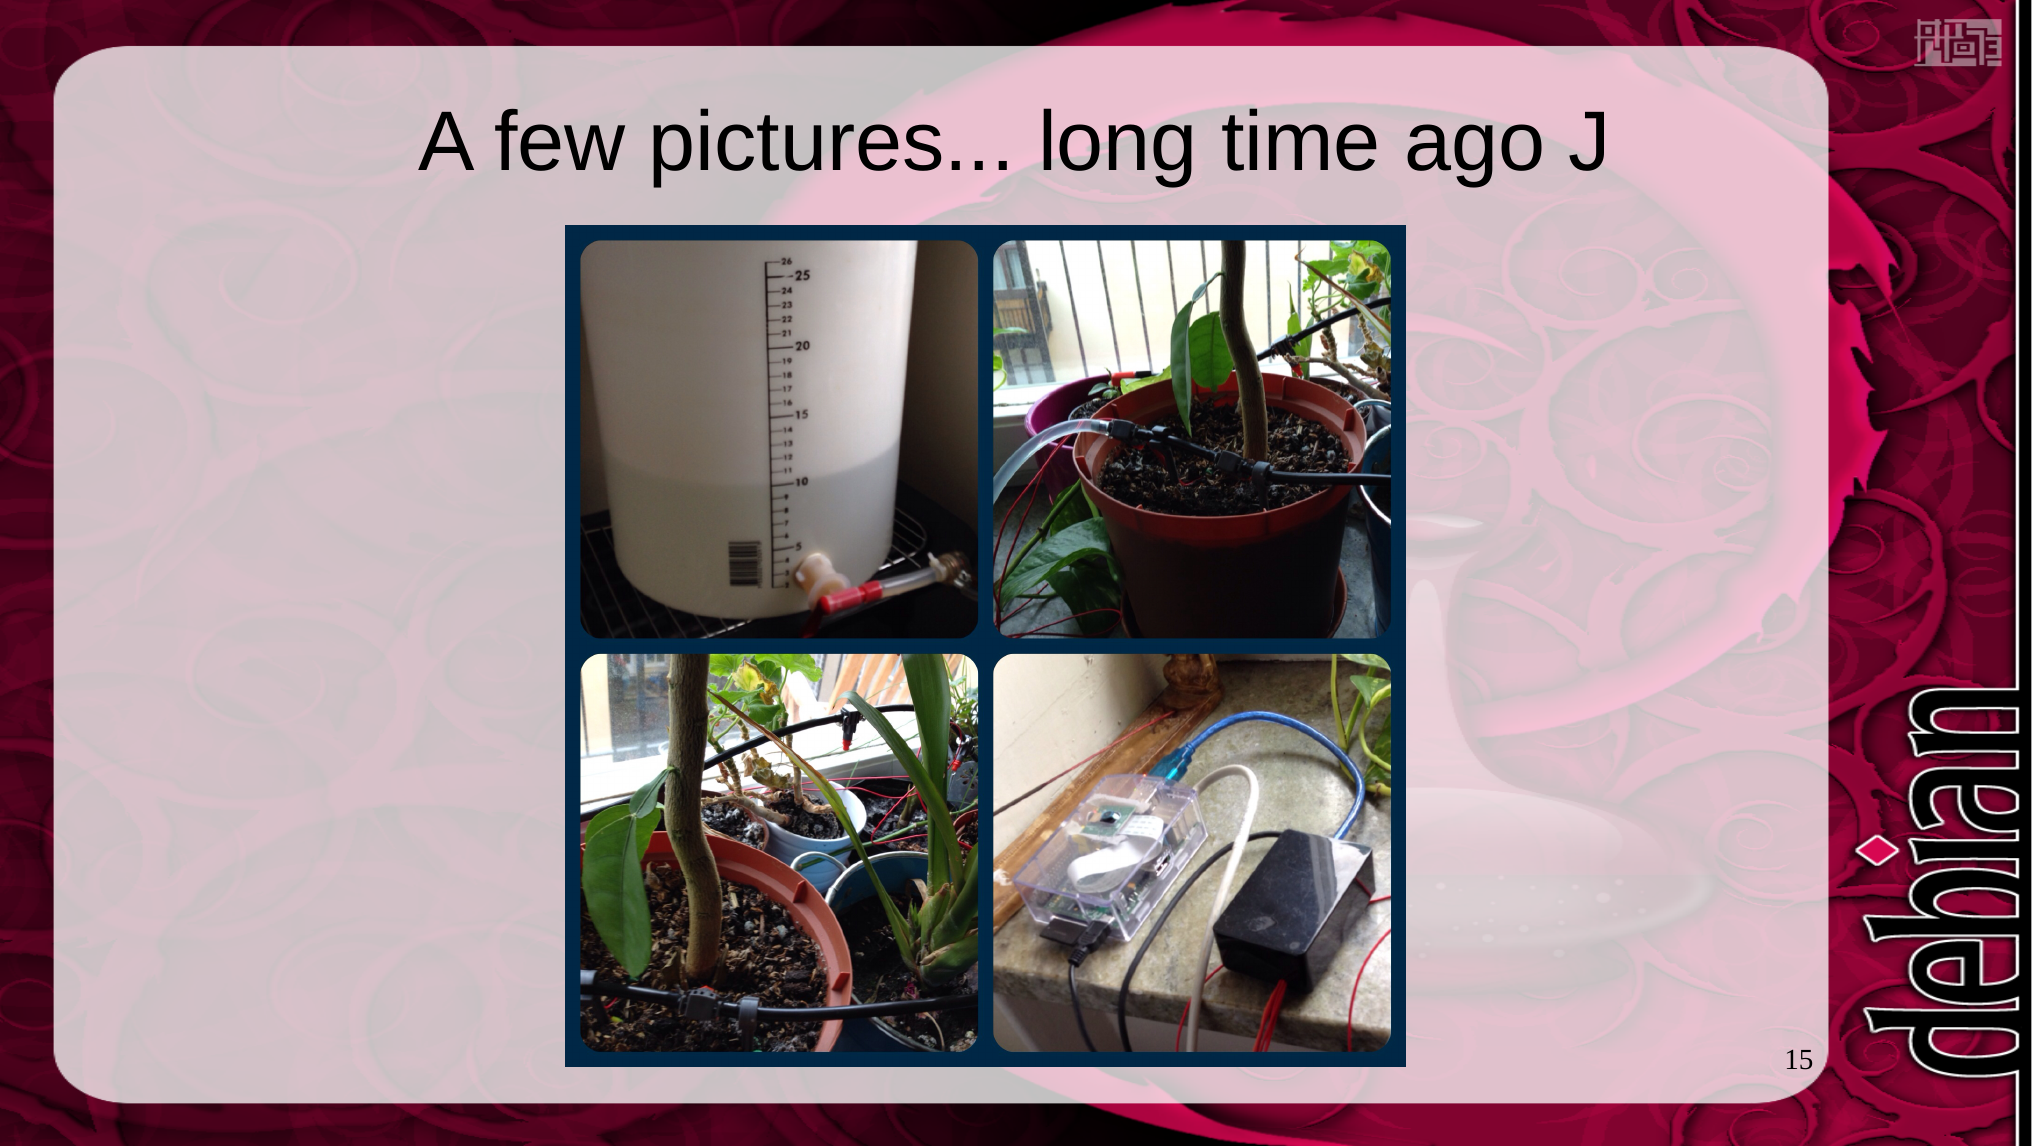

# A few pictures... long time ago J
15